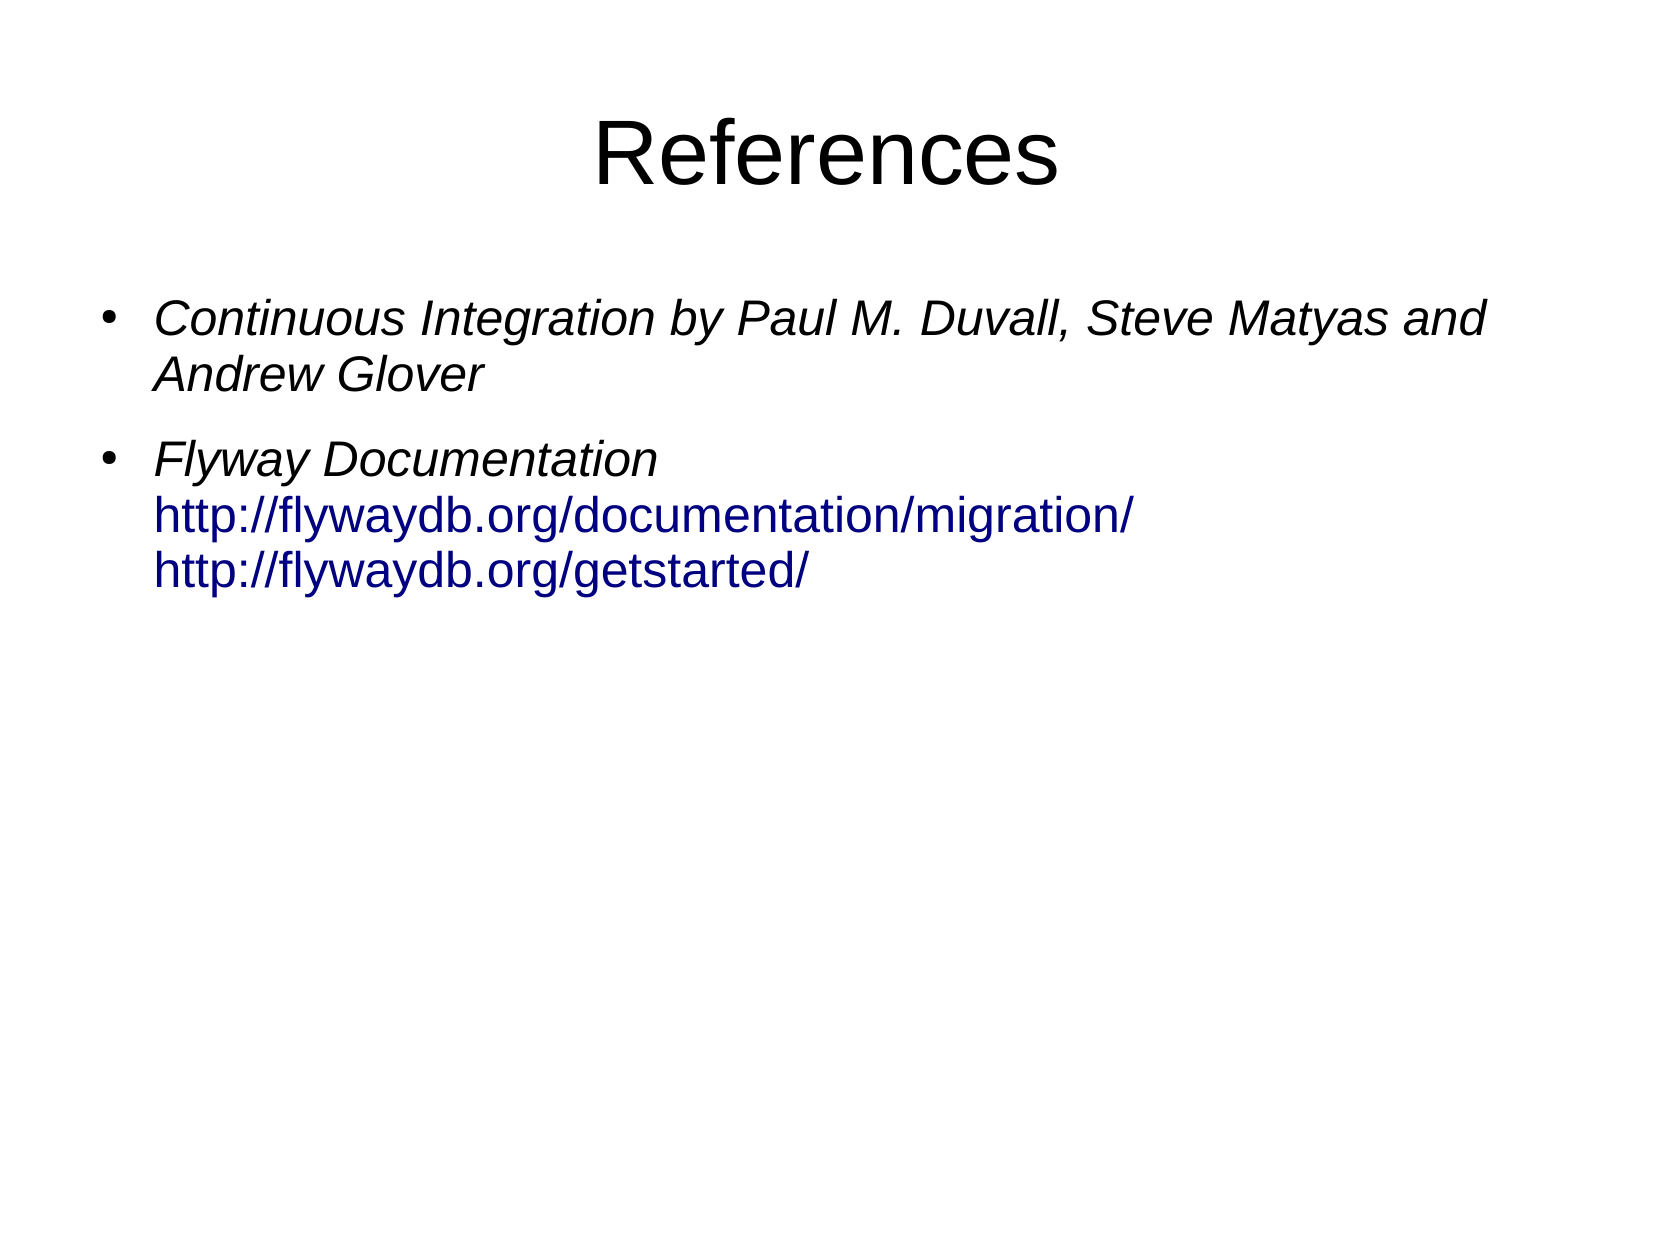

# References
Continuous Integration by Paul M. Duvall, Steve Matyas and Andrew Glover
Flyway Documentation http://flywaydb.org/documentation/migration/
http://flywaydb.org/getstarted/